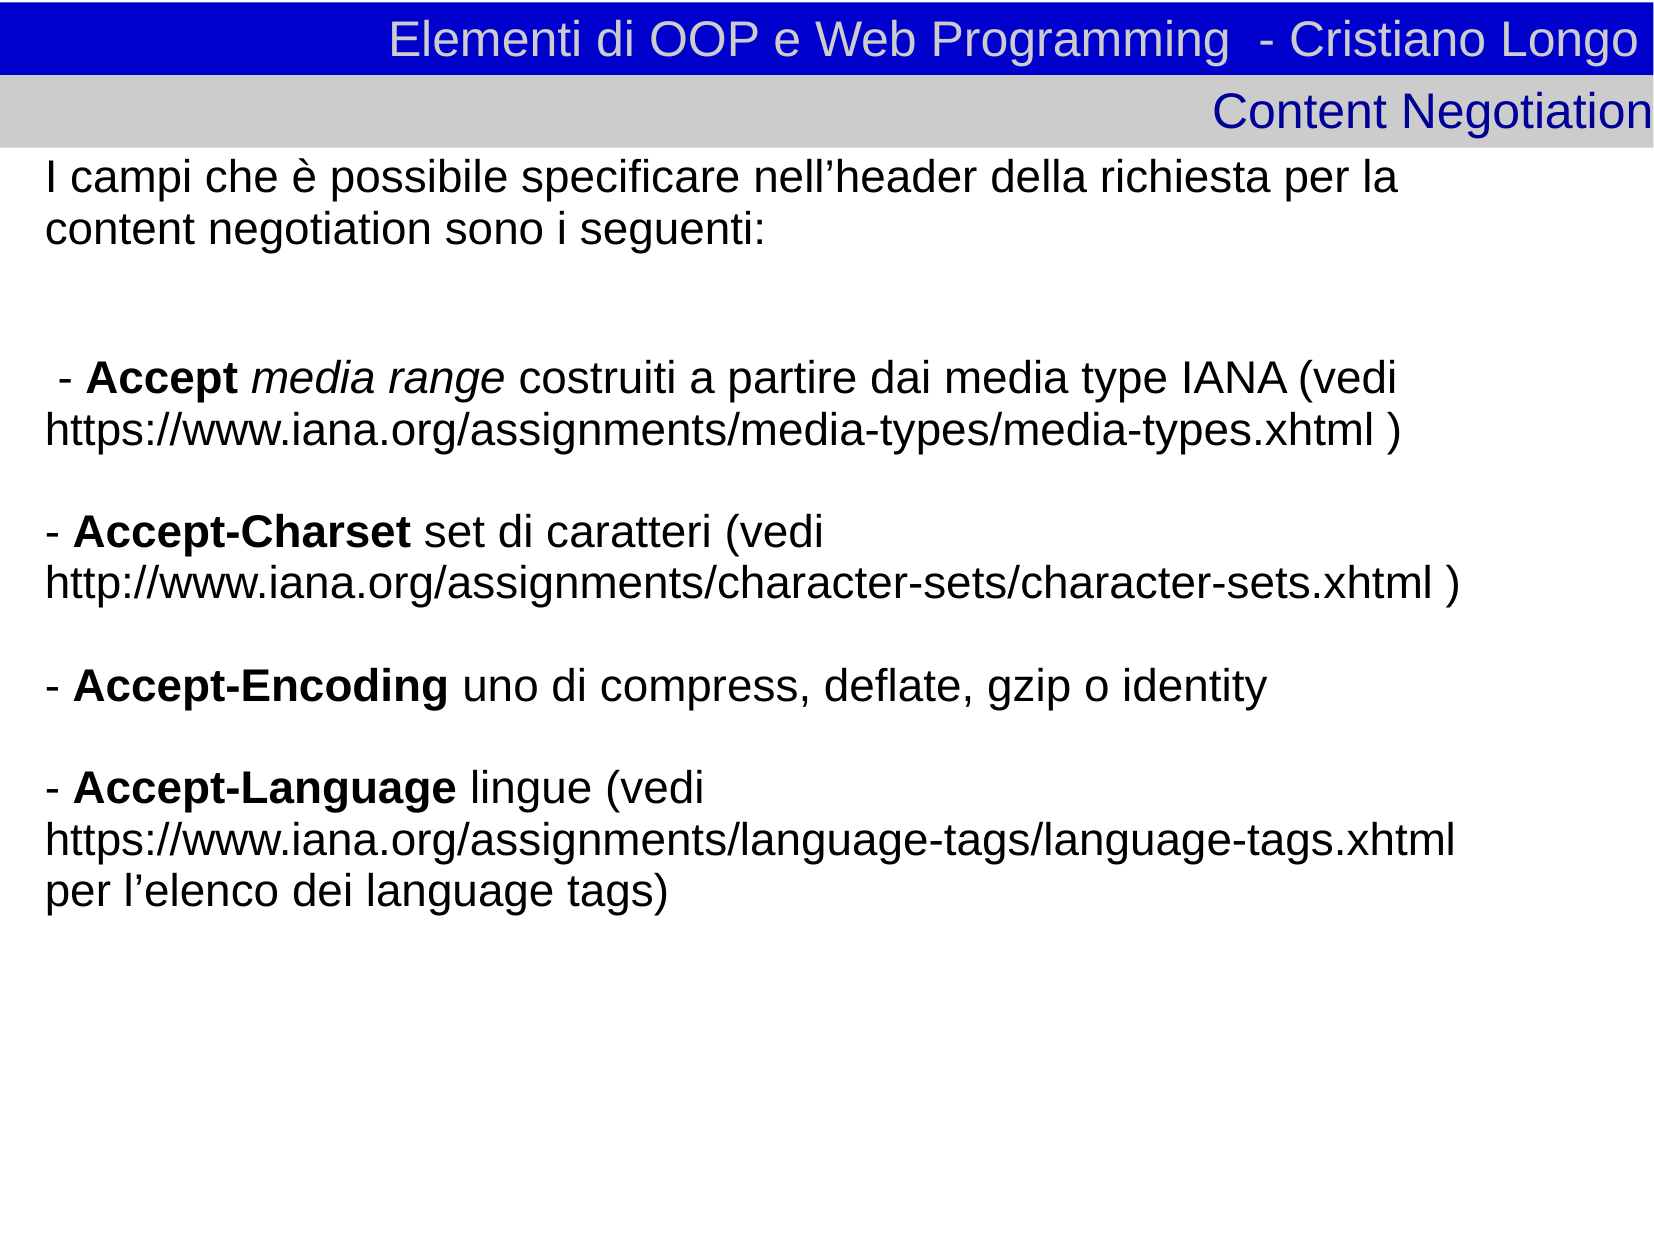

# Elementi di OOP e Web Programming - Cristiano Longo
Content Negotiation
I campi che è possibile specificare nell’header della richiesta per la content negotiation sono i seguenti:
 - Accept media range costruiti a partire dai media type IANA (vedi https://www.iana.org/assignments/media-types/media-types.xhtml )
- Accept-Charset set di caratteri (vedi http://www.iana.org/assignments/character-sets/character-sets.xhtml )
- Accept-Encoding uno di compress, deflate, gzip o identity
- Accept-Language lingue (vedi https://www.iana.org/assignments/language-tags/language-tags.xhtml per l’elenco dei language tags)